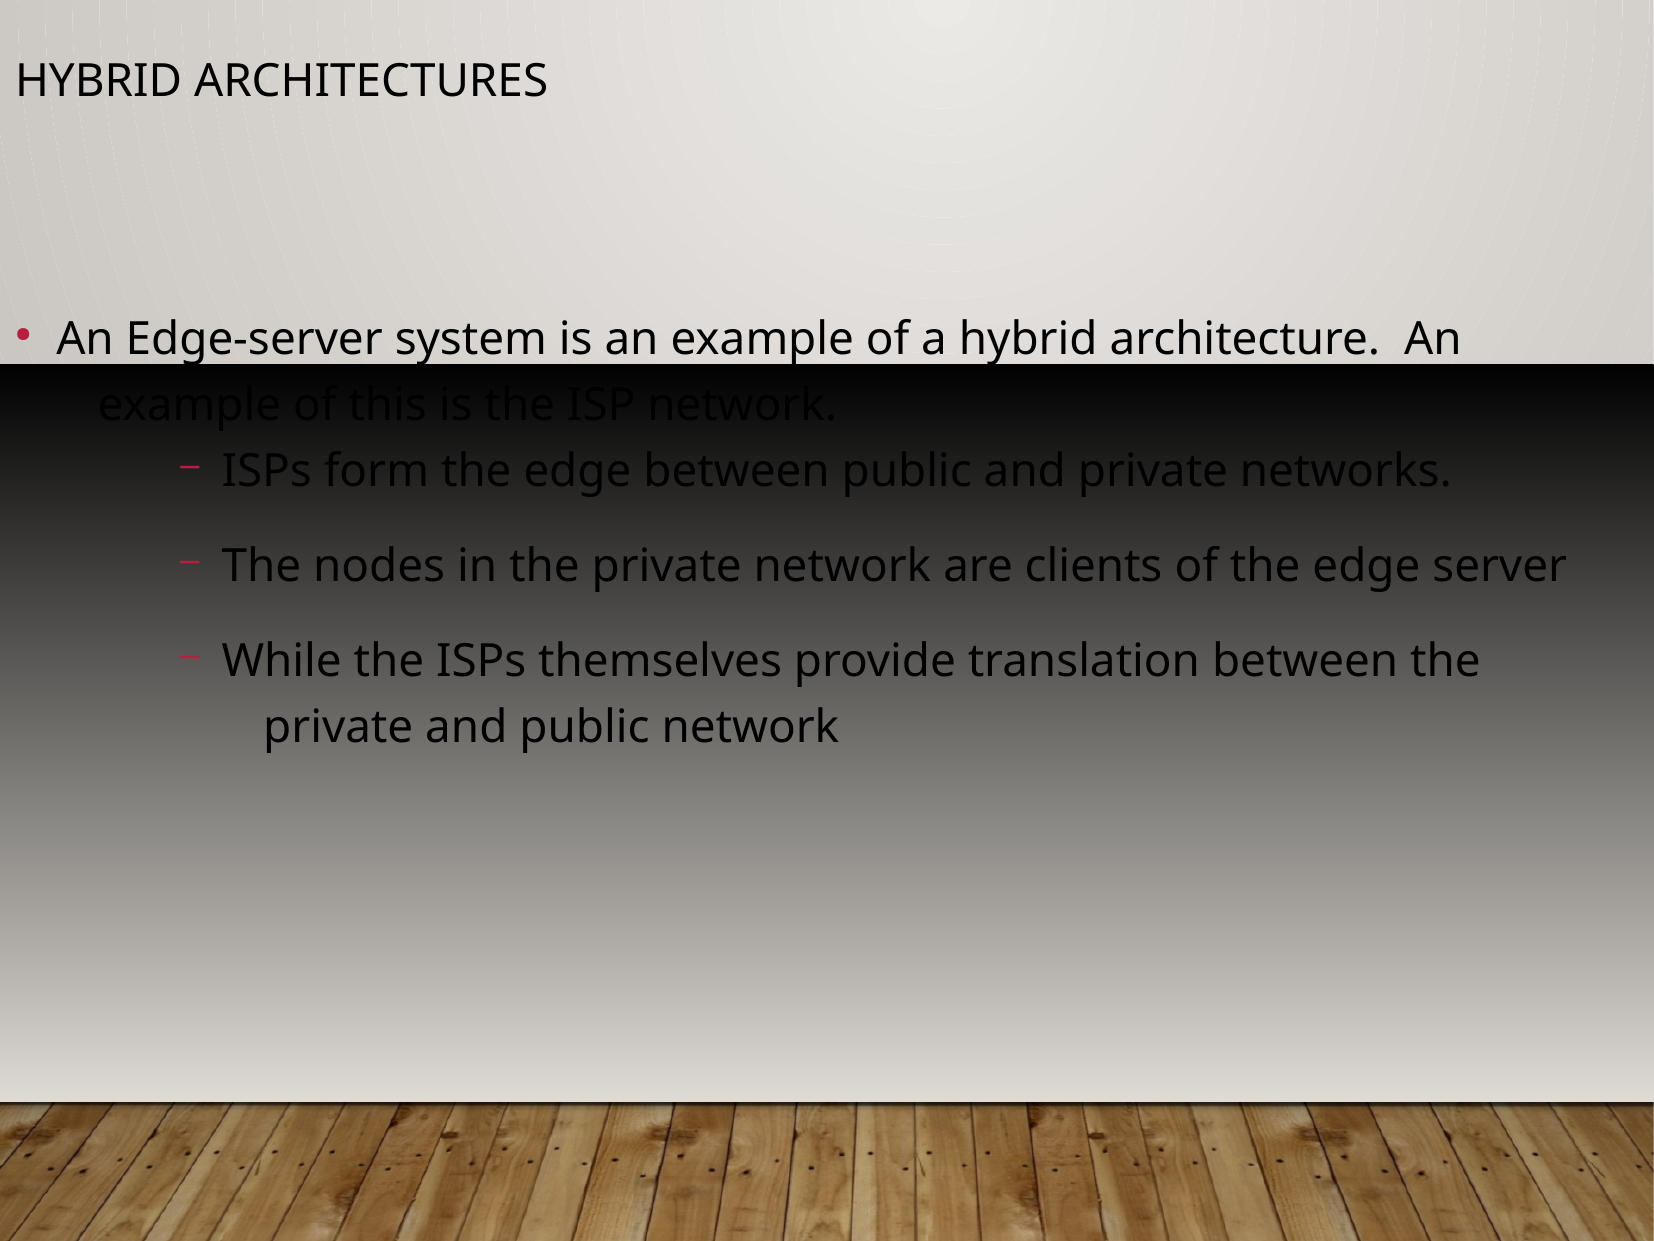

# Hybrid Architectures
An Edge-server system is an example of a hybrid architecture. An example of this is the ISP network.
ISPs form the edge between public and private networks.
The nodes in the private network are clients of the edge server
While the ISPs themselves provide translation between the private and public network